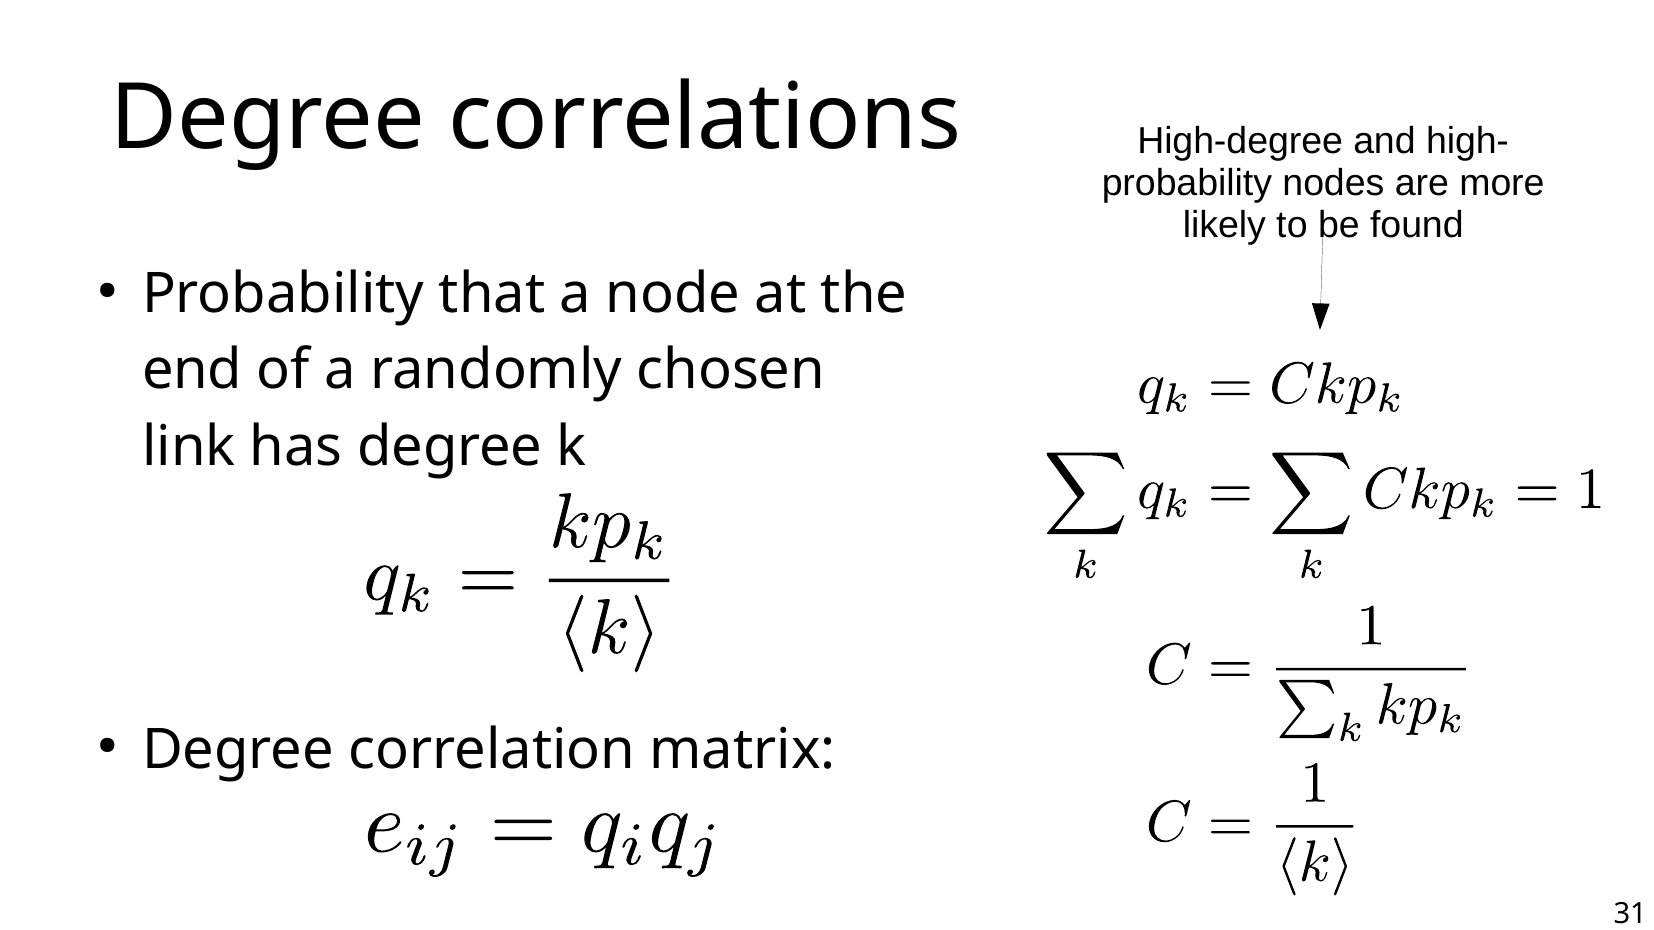

# Degree correlations
High-degree and high-probability nodes are more likely to be found
Probability that a node at the end of a randomly chosen link has degree k
Degree correlation matrix:
31